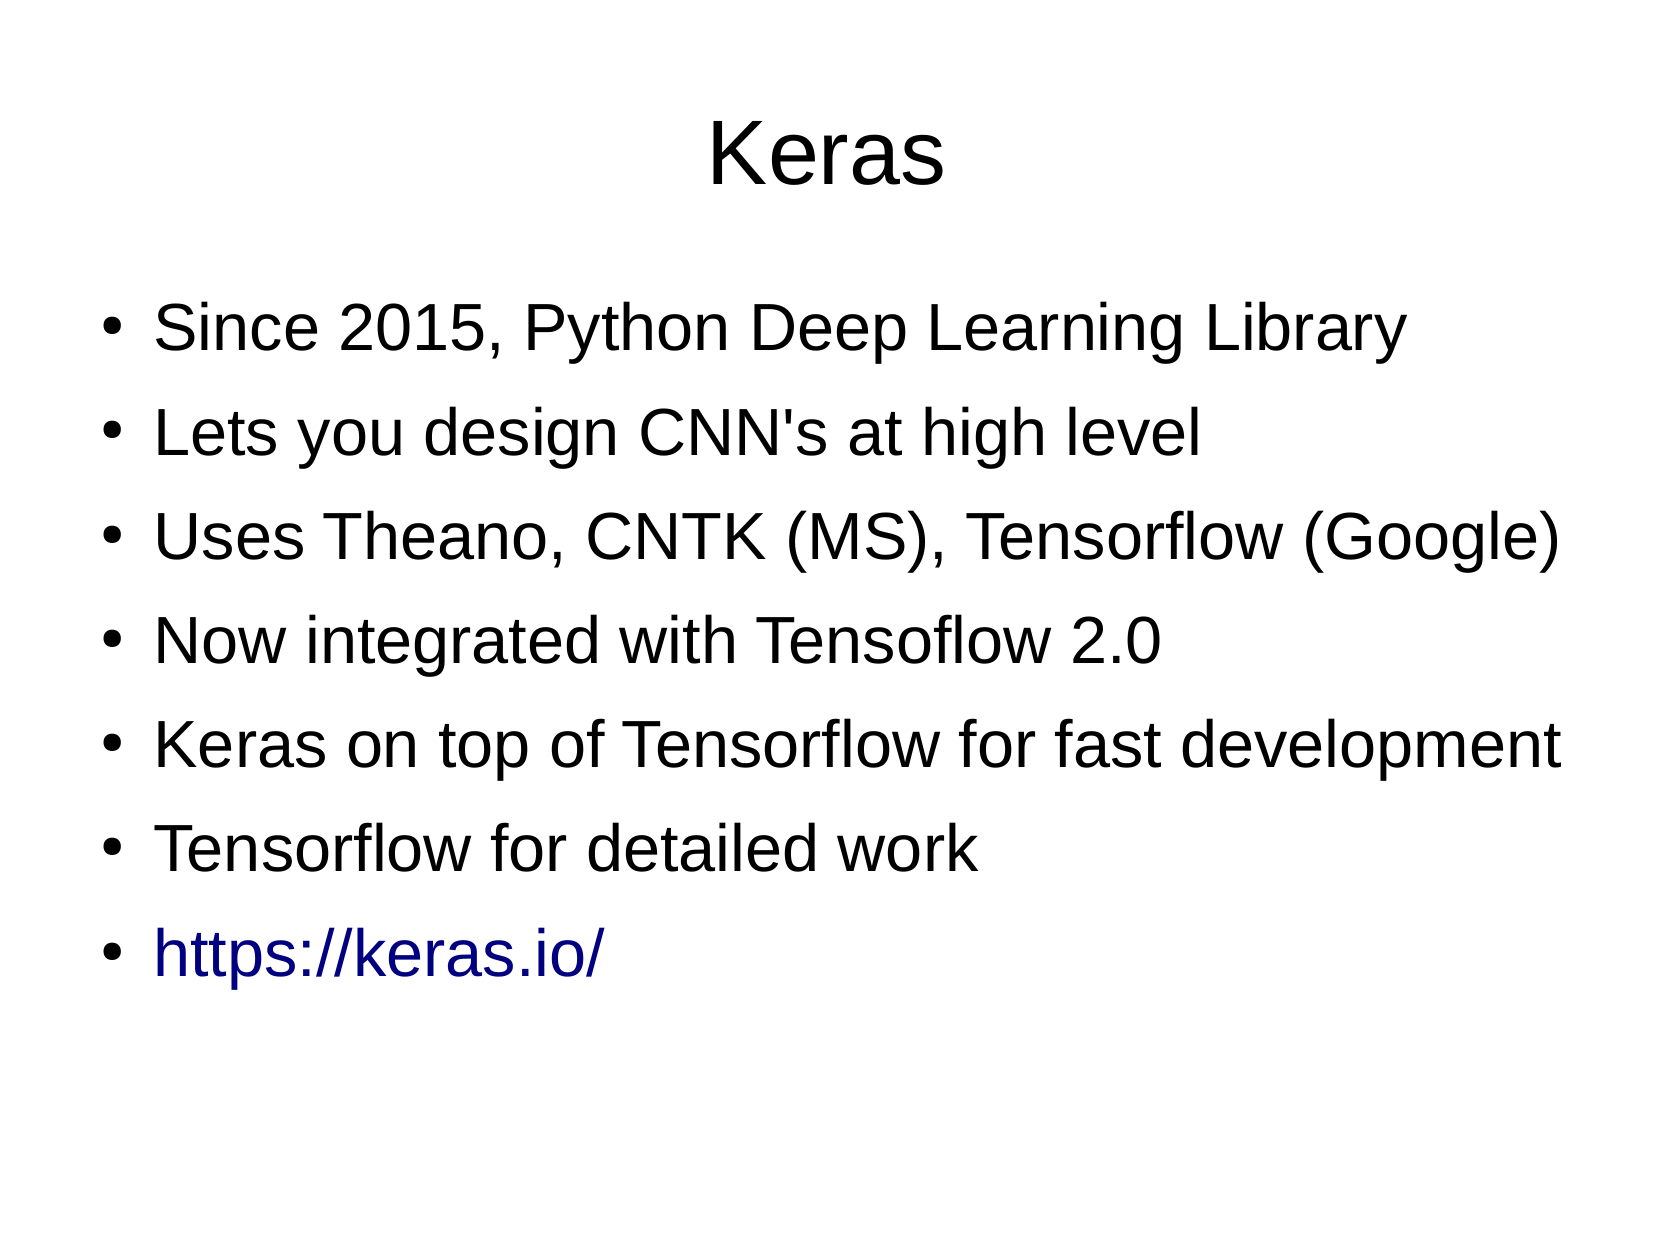

# Keras
Since 2015, Python Deep Learning Library
Lets you design CNN's at high level
Uses Theano, CNTK (MS), Tensorflow (Google)
Now integrated with Tensoflow 2.0
Keras on top of Tensorflow for fast development
Tensorflow for detailed work
https://keras.io/